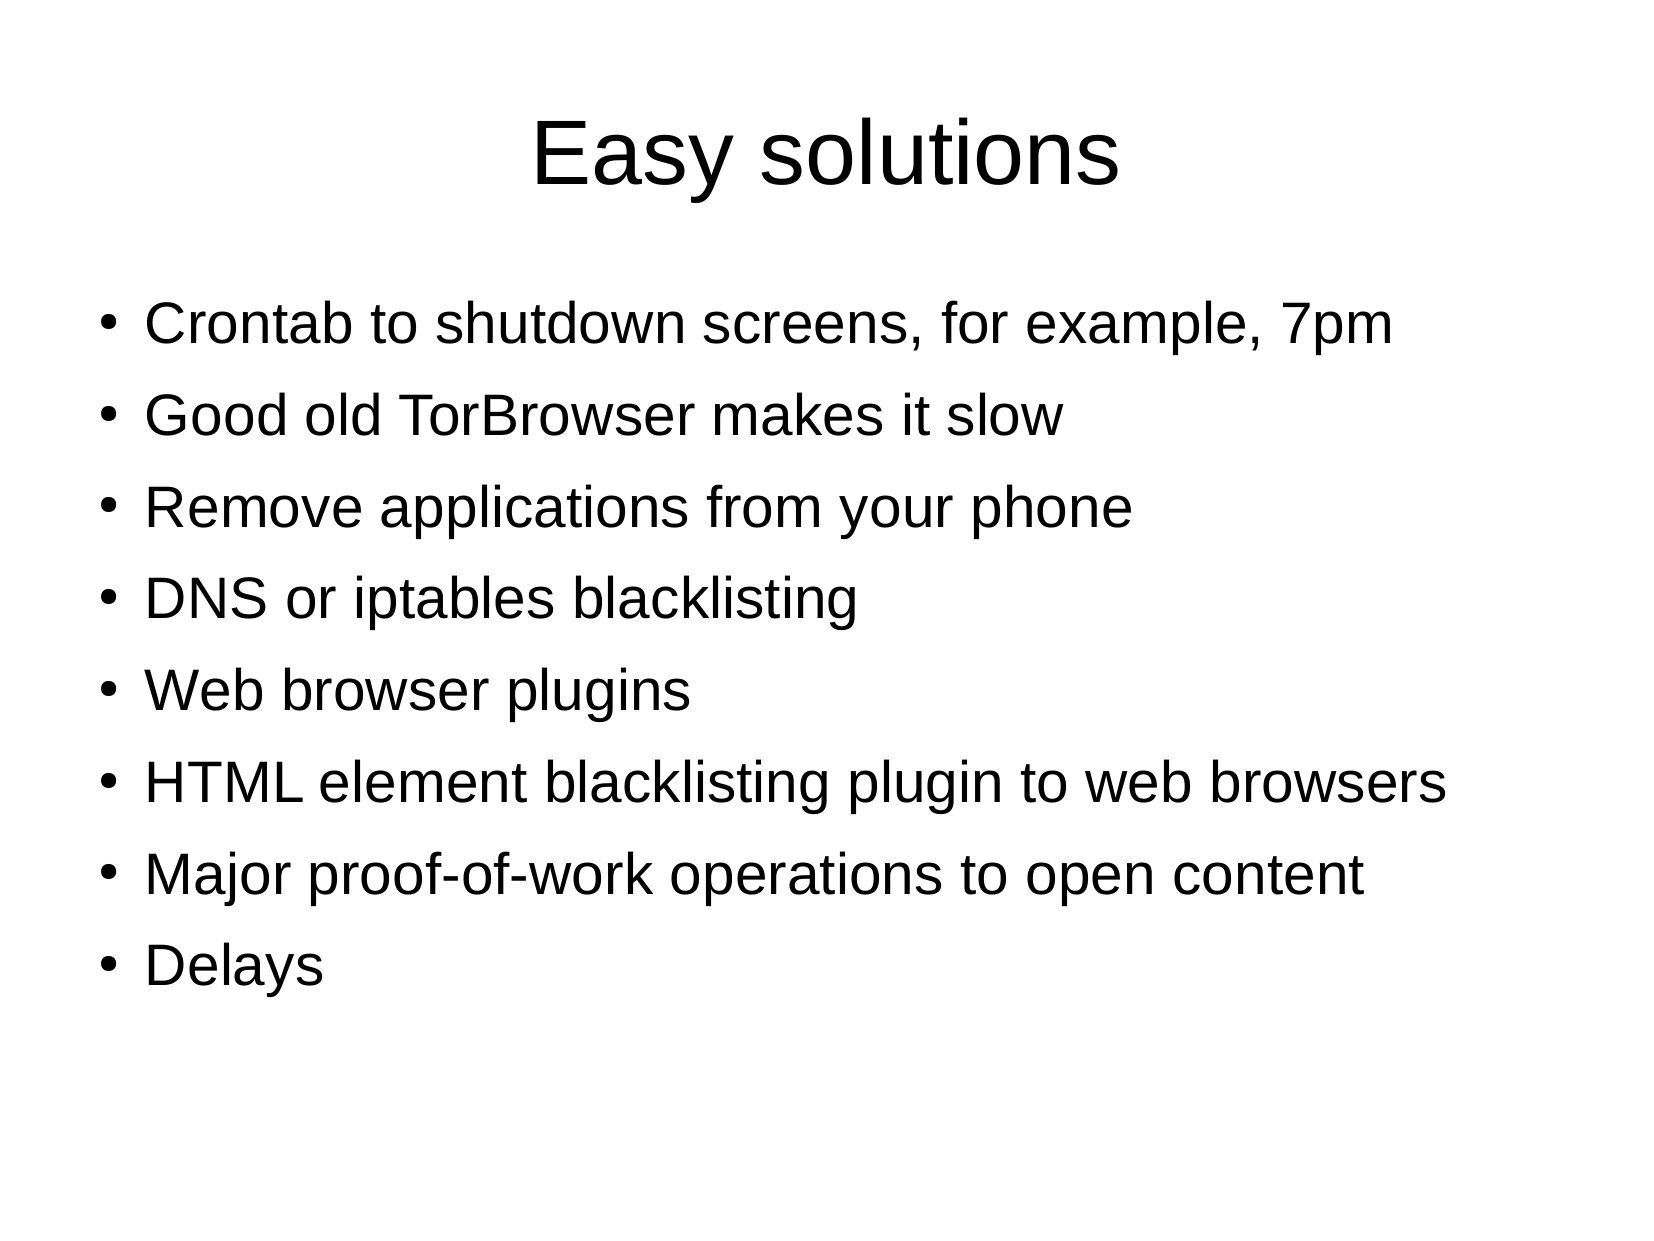

# Easy solutions
Crontab to shutdown screens, for example, 7pm
Good old TorBrowser makes it slow
Remove applications from your phone
DNS or iptables blacklisting
Web browser plugins
HTML element blacklisting plugin to web browsers
Major proof-of-work operations to open content
Delays